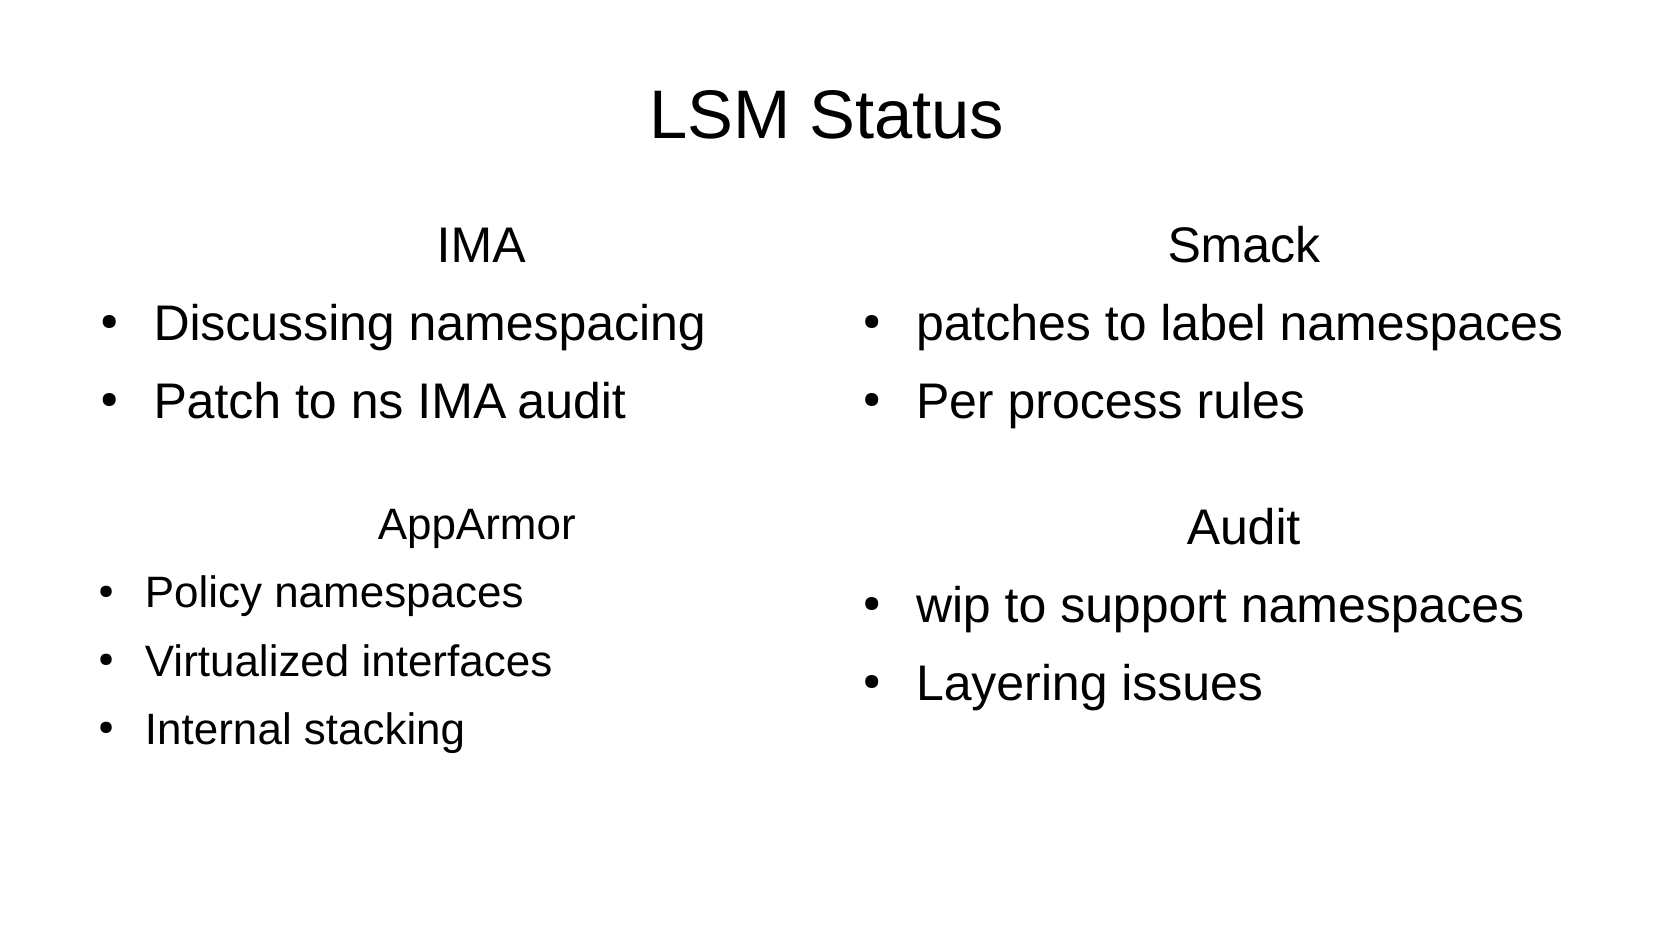

# LSM Status
IMA
Discussing namespacing
Patch to ns IMA audit
Smack
patches to label namespaces
Per process rules
AppArmor
Policy namespaces
Virtualized interfaces
Internal stacking
Audit
wip to support namespaces
Layering issues